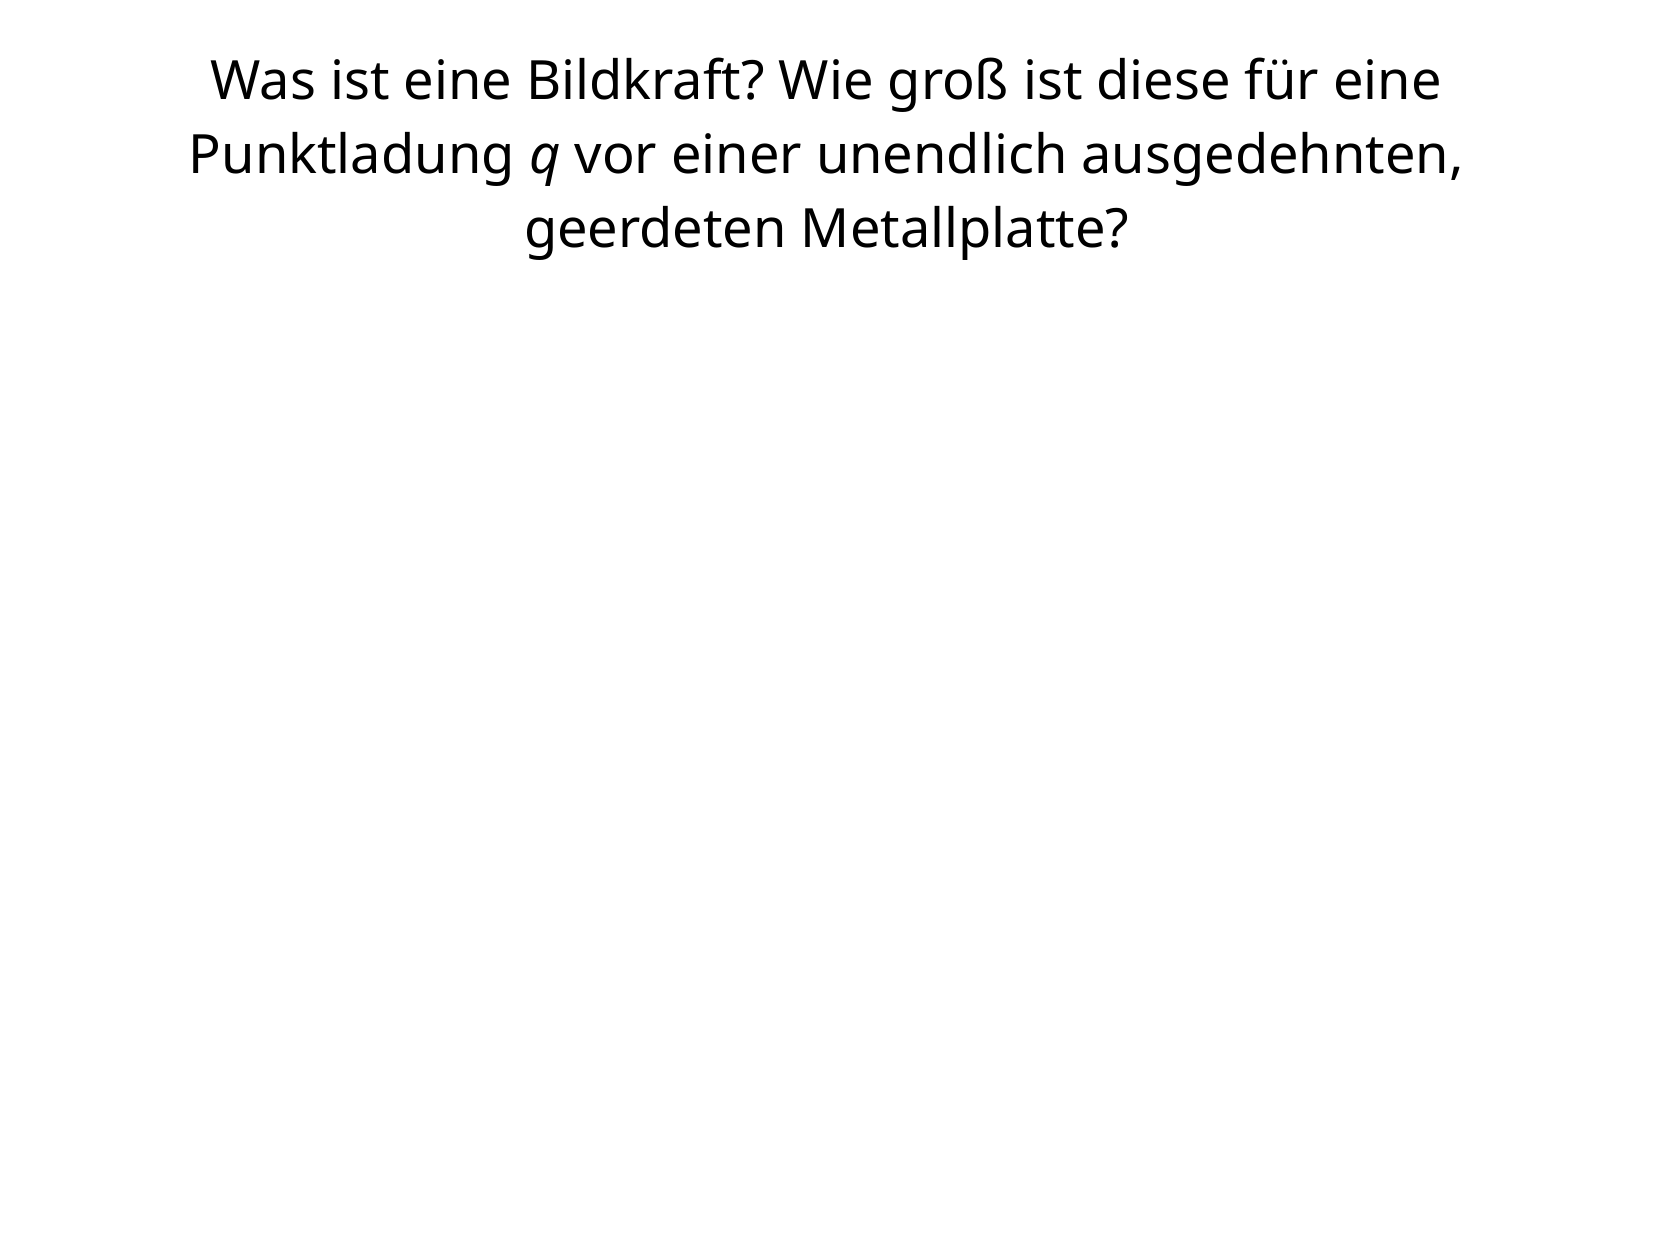

# Was ist eine Bildkraft? Wie groß ist diese für eine Punktladung q vor einer unendlich ausgedehnten, geerdeten Metallplatte?